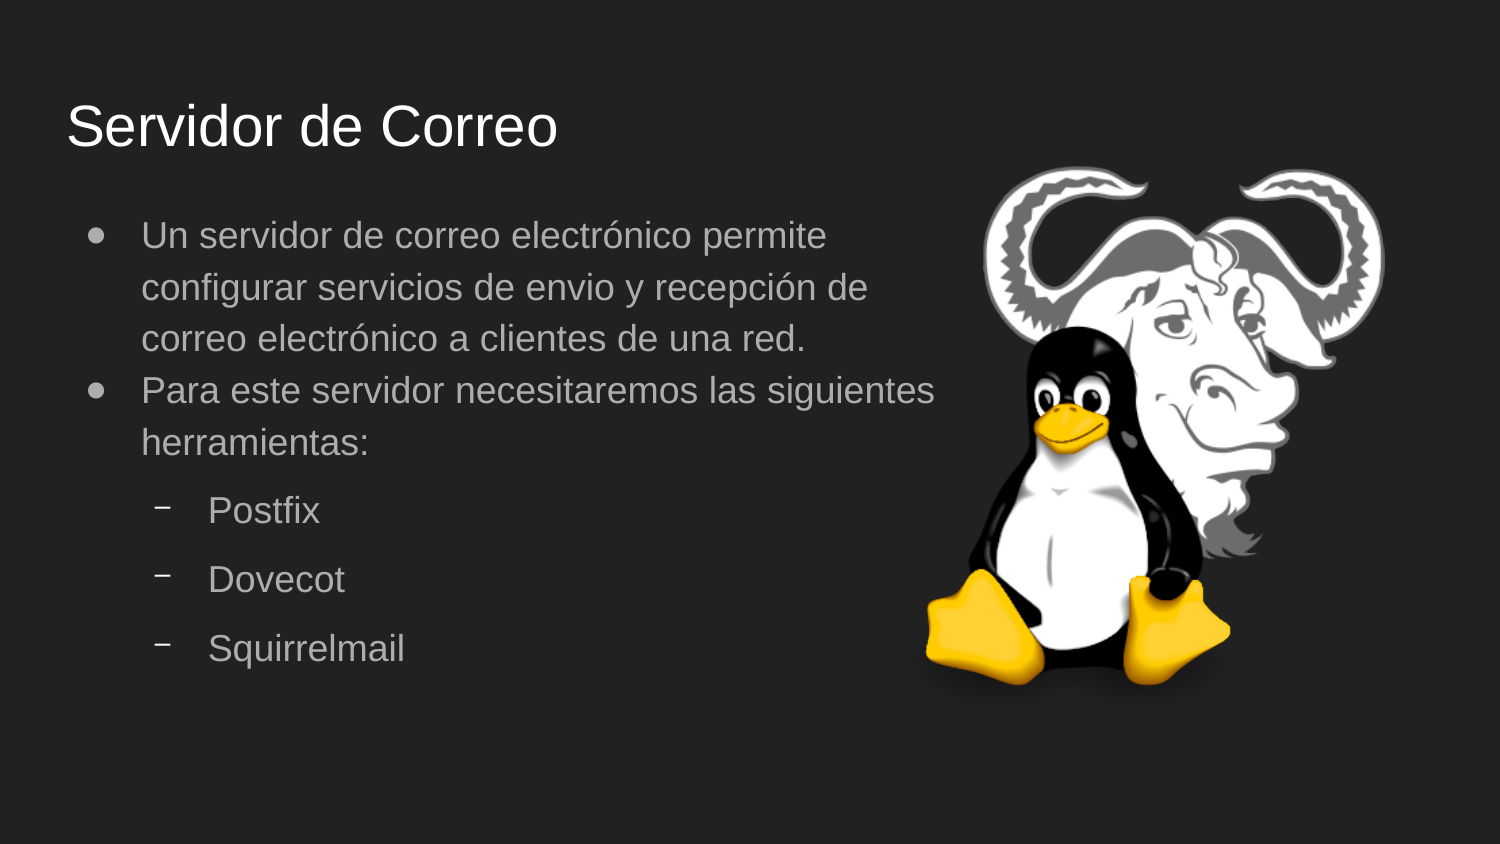

# Servidor de Correo
Un servidor de correo electrónico permite configurar servicios de envio y recepción de correo electrónico a clientes de una red.
Para este servidor necesitaremos las siguientes herramientas:
Postfix
Dovecot
Squirrelmail